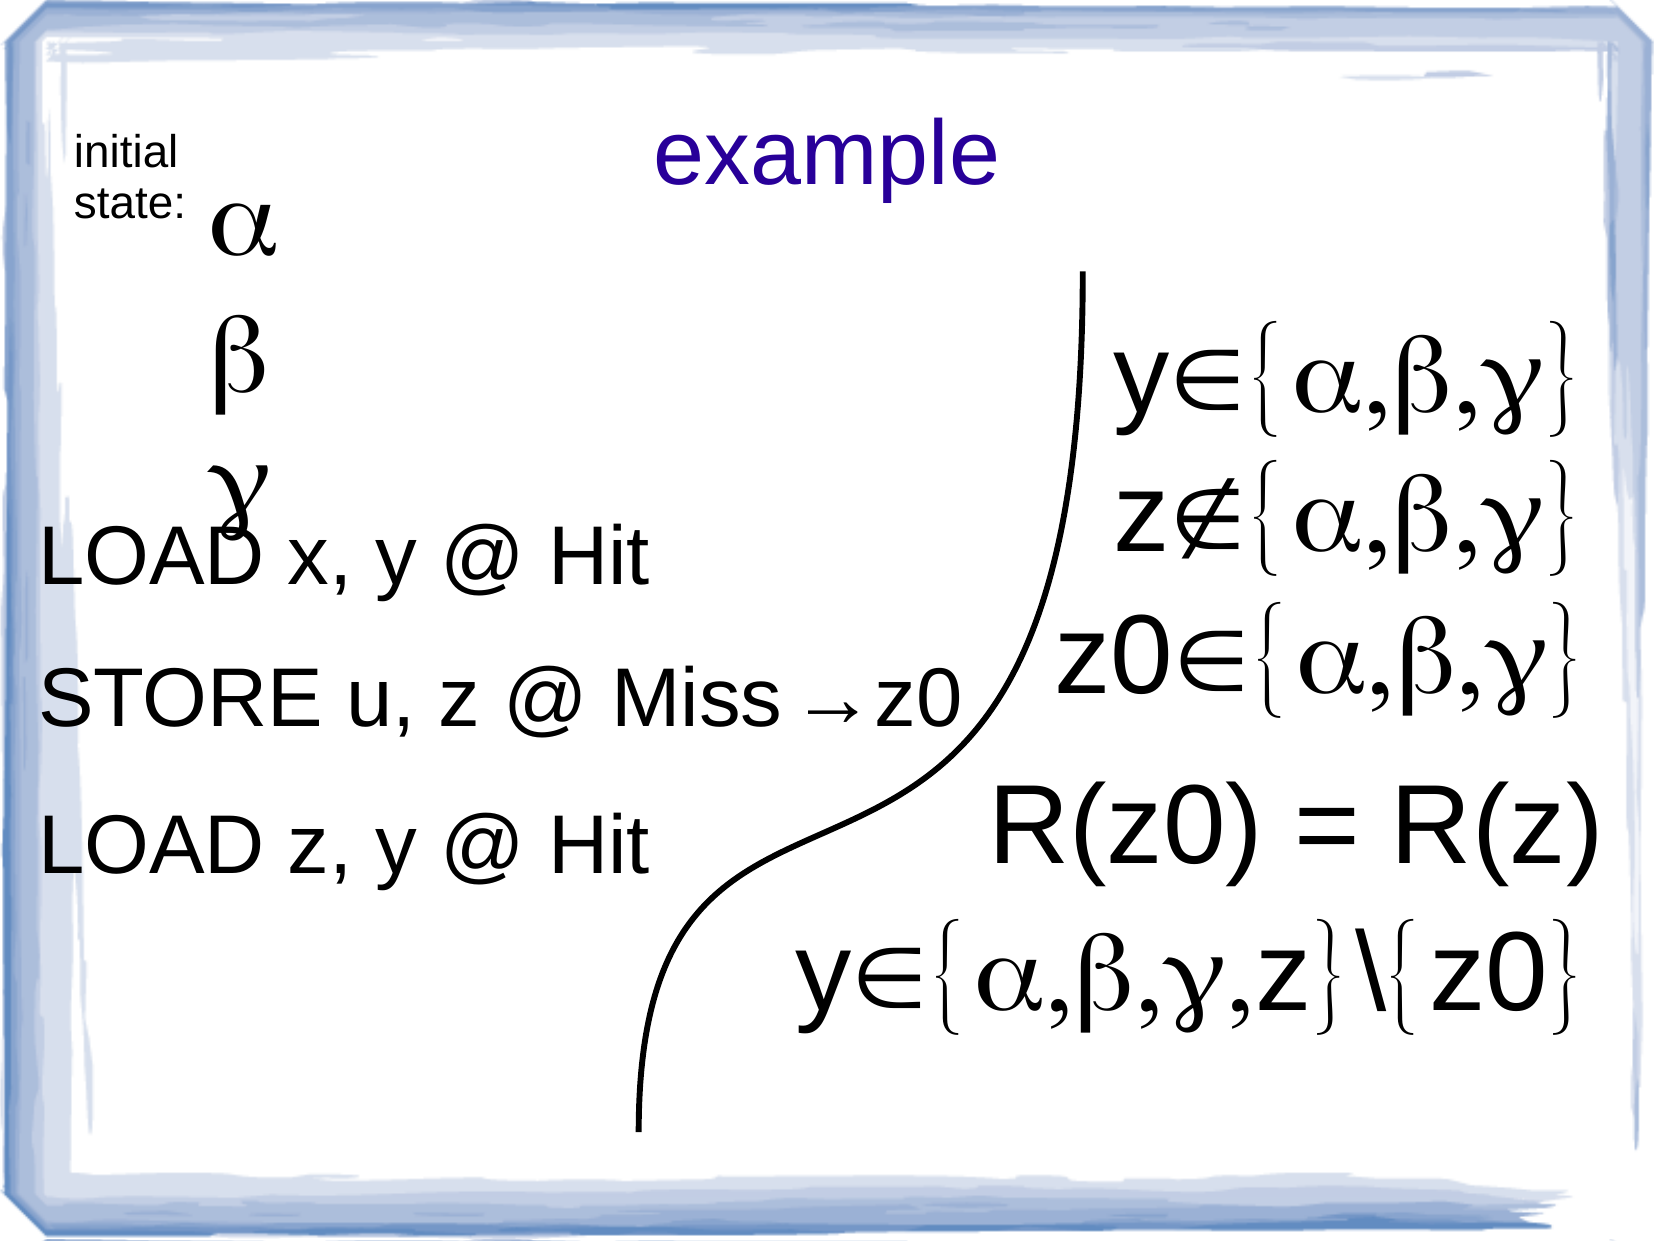

# example
 a
initial
state:
 b
y{a,b,g}
 g
z{a,b,g}
LOAD x, y @ Hit
z0{a,b,g}
STORE u, z @ Miss
→z0
R(z0) = R(z)
LOAD z, y @ Hit
y{a,b,g,z}\{z0}